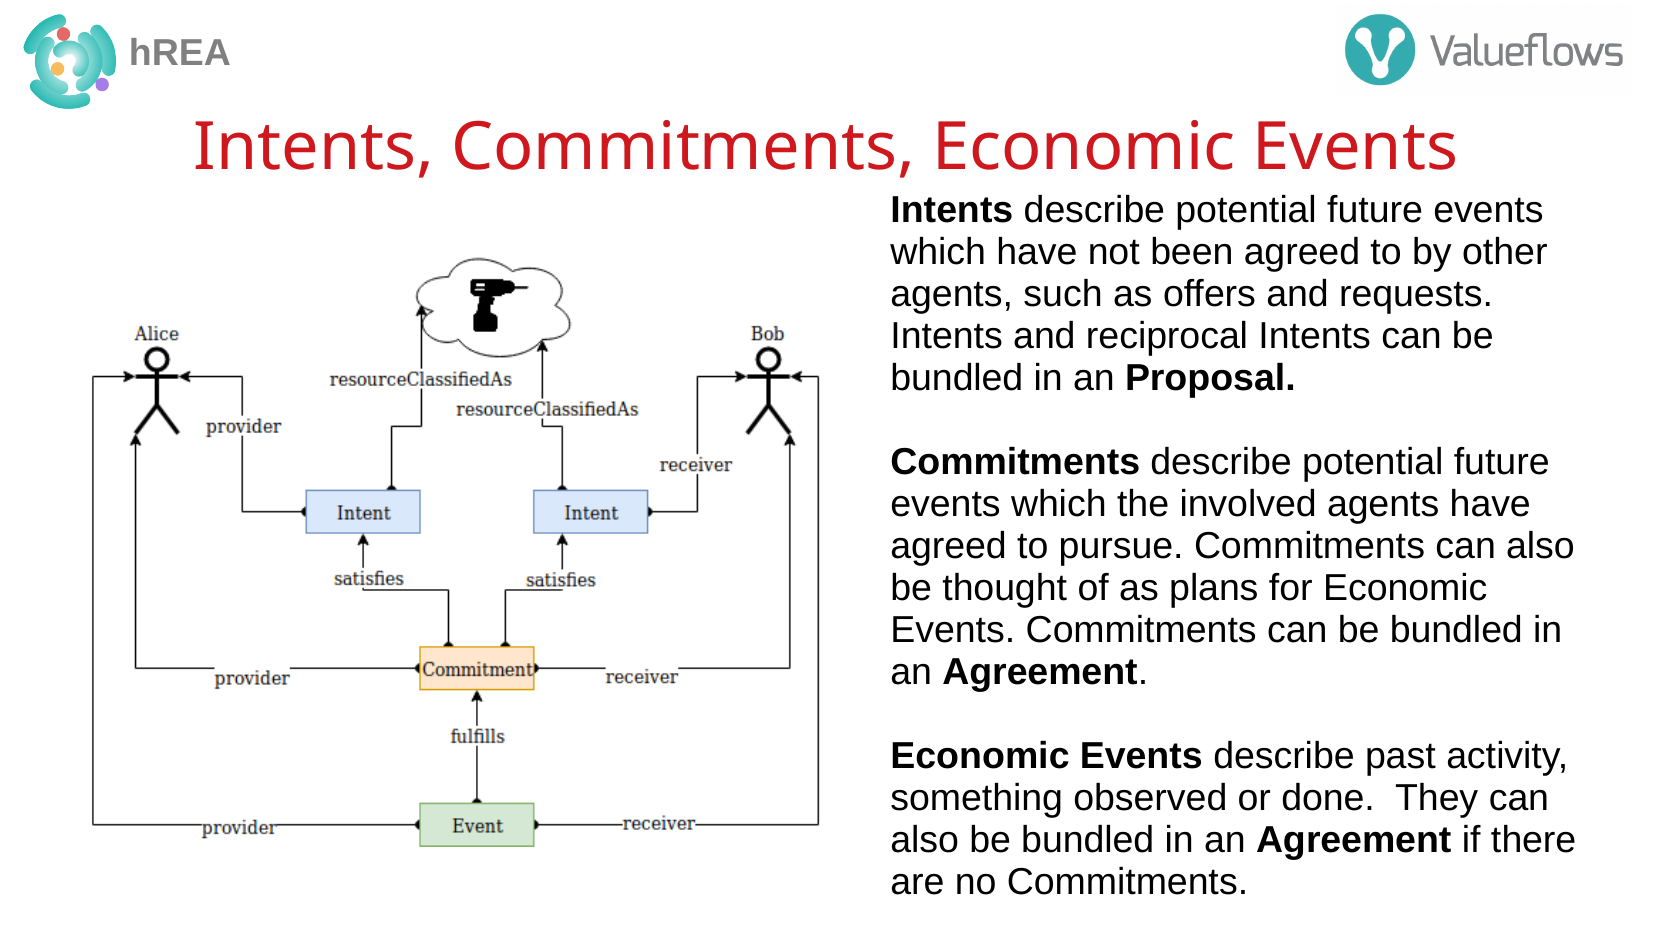

hREA
Intents, Commitments, Economic Events
Intents describe potential future events which have not been agreed to by other agents, such as offers and requests. Intents and reciprocal Intents can be bundled in an Proposal.
Commitments describe potential future events which the involved agents have agreed to pursue. Commitments can also be thought of as plans for Economic Events. Commitments can be bundled in an Agreement.
Economic Events describe past activity, something observed or done. They can also be bundled in an Agreement if there are no Commitments.